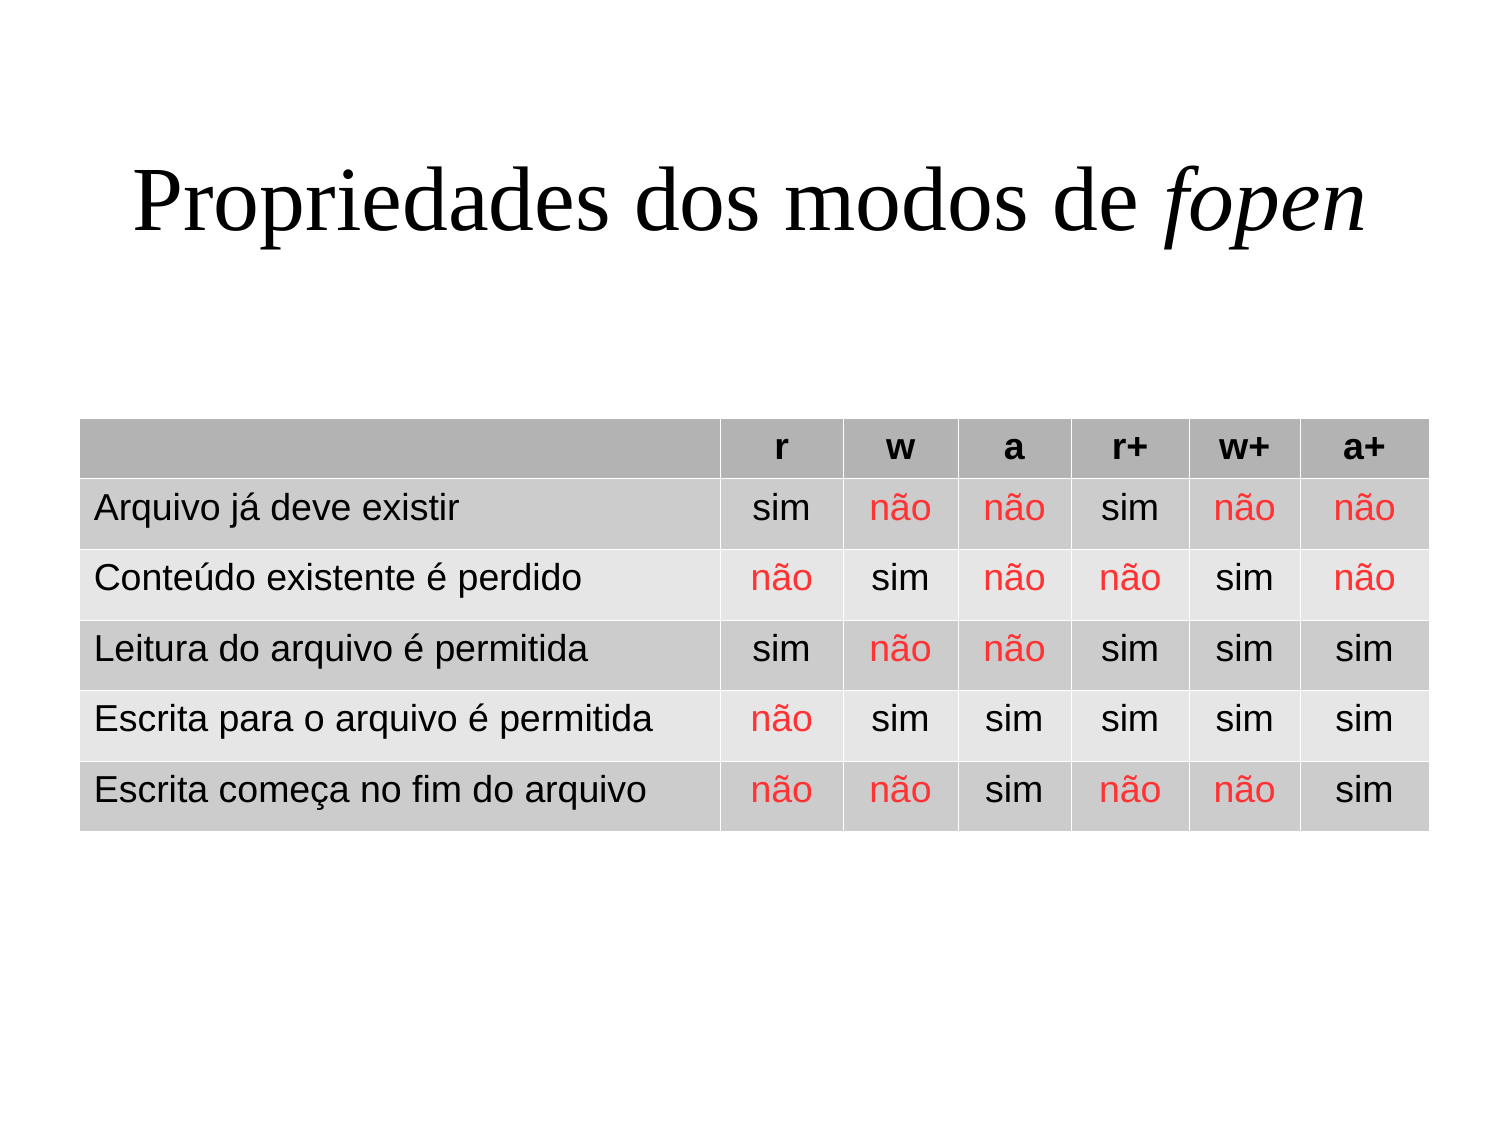

# Propriedades dos modos de fopen
| | r | w | a | r+ | w+ | a+ |
| --- | --- | --- | --- | --- | --- | --- |
| Arquivo já deve existir | sim | não | não | sim | não | não |
| Conteúdo existente é perdido | não | sim | não | não | sim | não |
| Leitura do arquivo é permitida | sim | não | não | sim | sim | sim |
| Escrita para o arquivo é permitida | não | sim | sim | sim | sim | sim |
| Escrita começa no fim do arquivo | não | não | sim | não | não | sim |